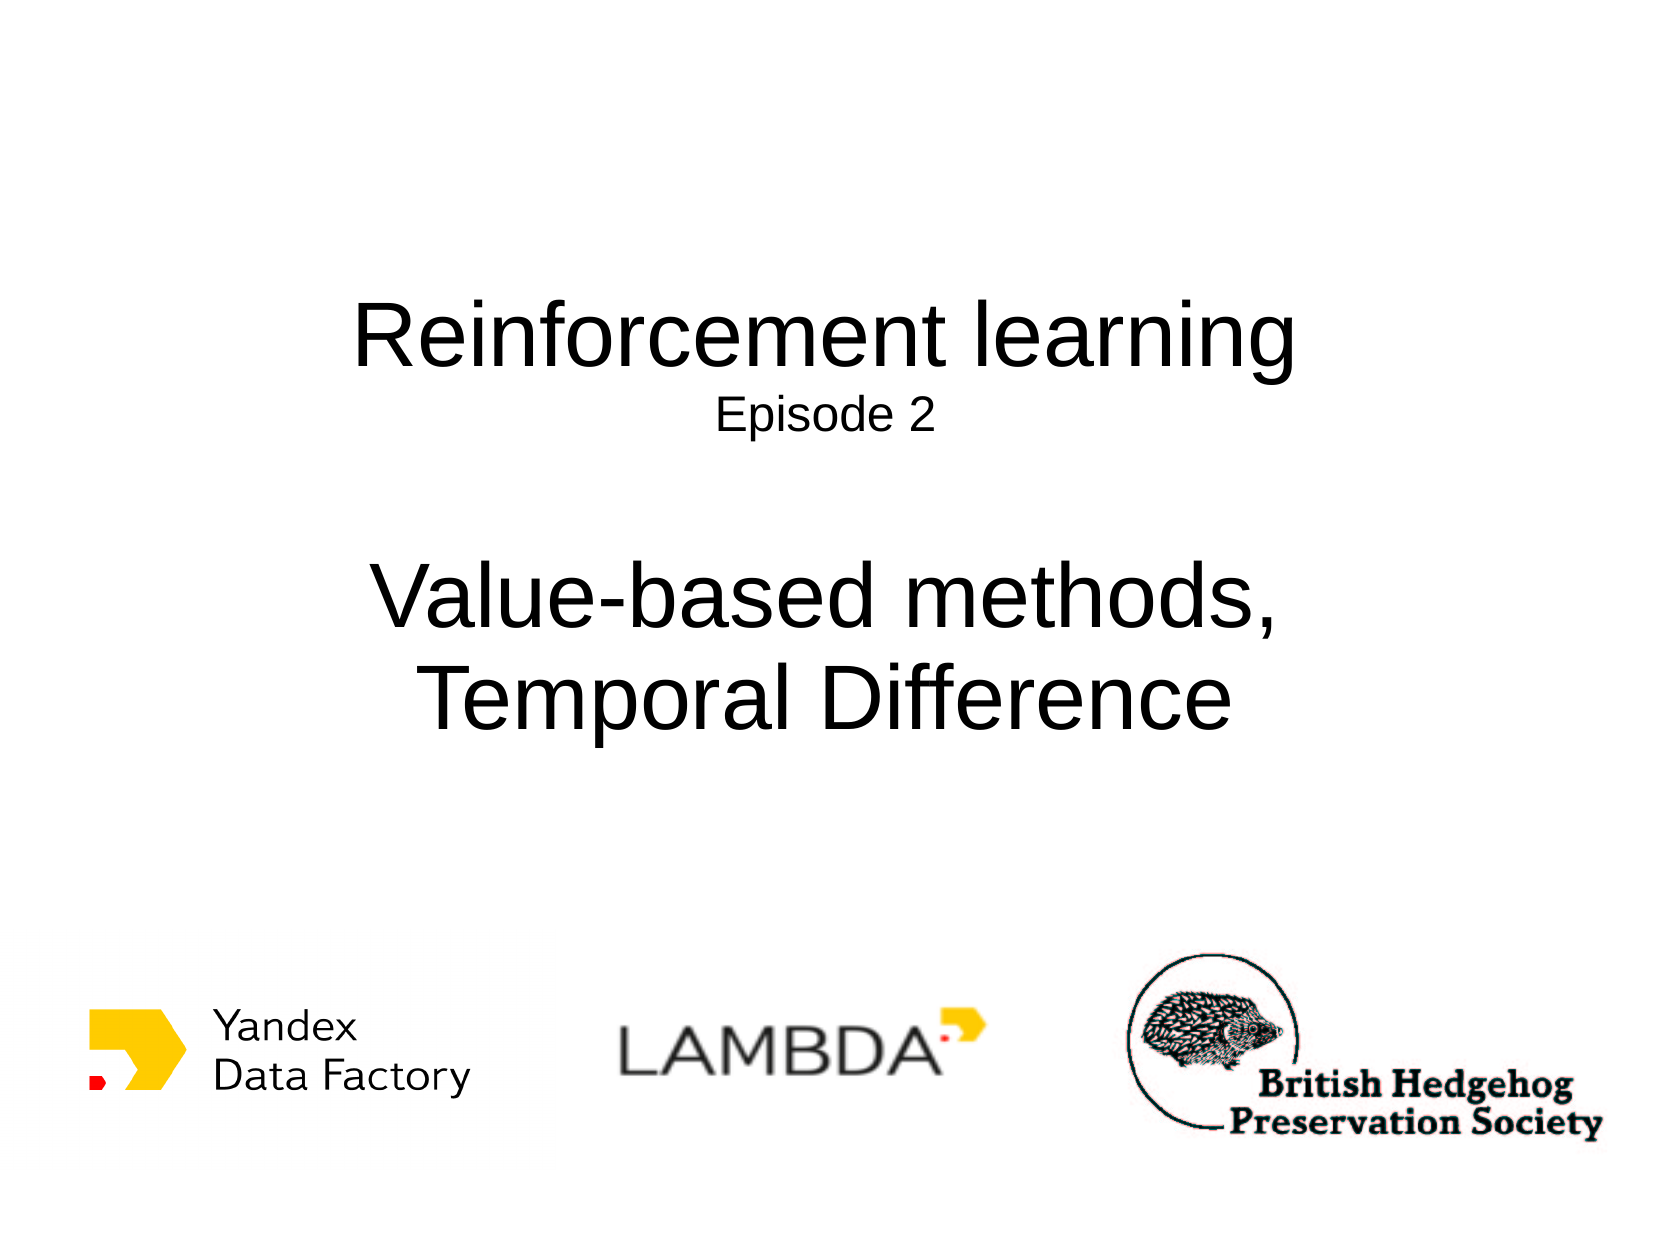

Reinforcement learning
Episode 2
Value-based methods,
Temporal Difference
1